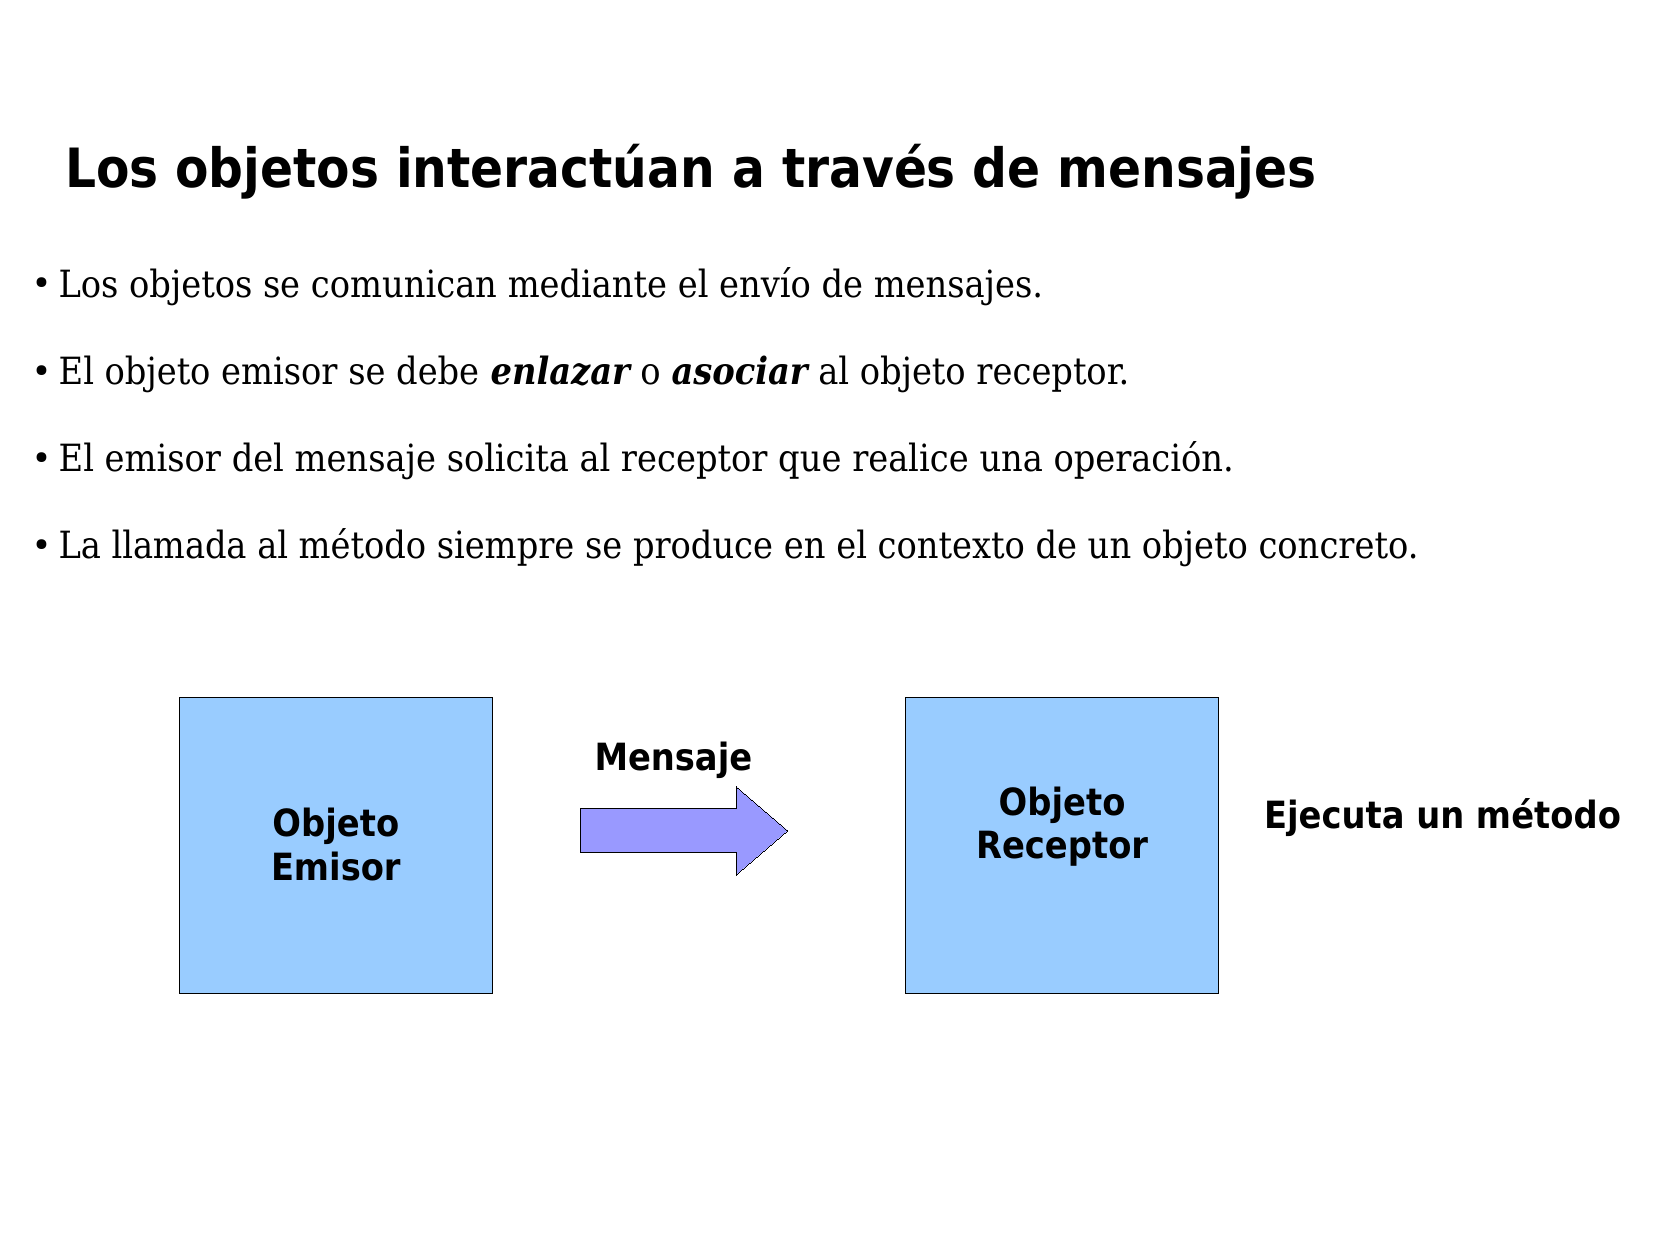

Los objetos interactúan a través de mensajes
 Los objetos se comunican mediante el envío de mensajes.
 El objeto emisor se debe enlazar o asociar al objeto receptor.
 El emisor del mensaje solicita al receptor que realice una operación.
 La llamada al método siempre se produce en el contexto de un objeto concreto.
Objeto
Emisor
Objeto
Receptor
Mensaje
Ejecuta un método